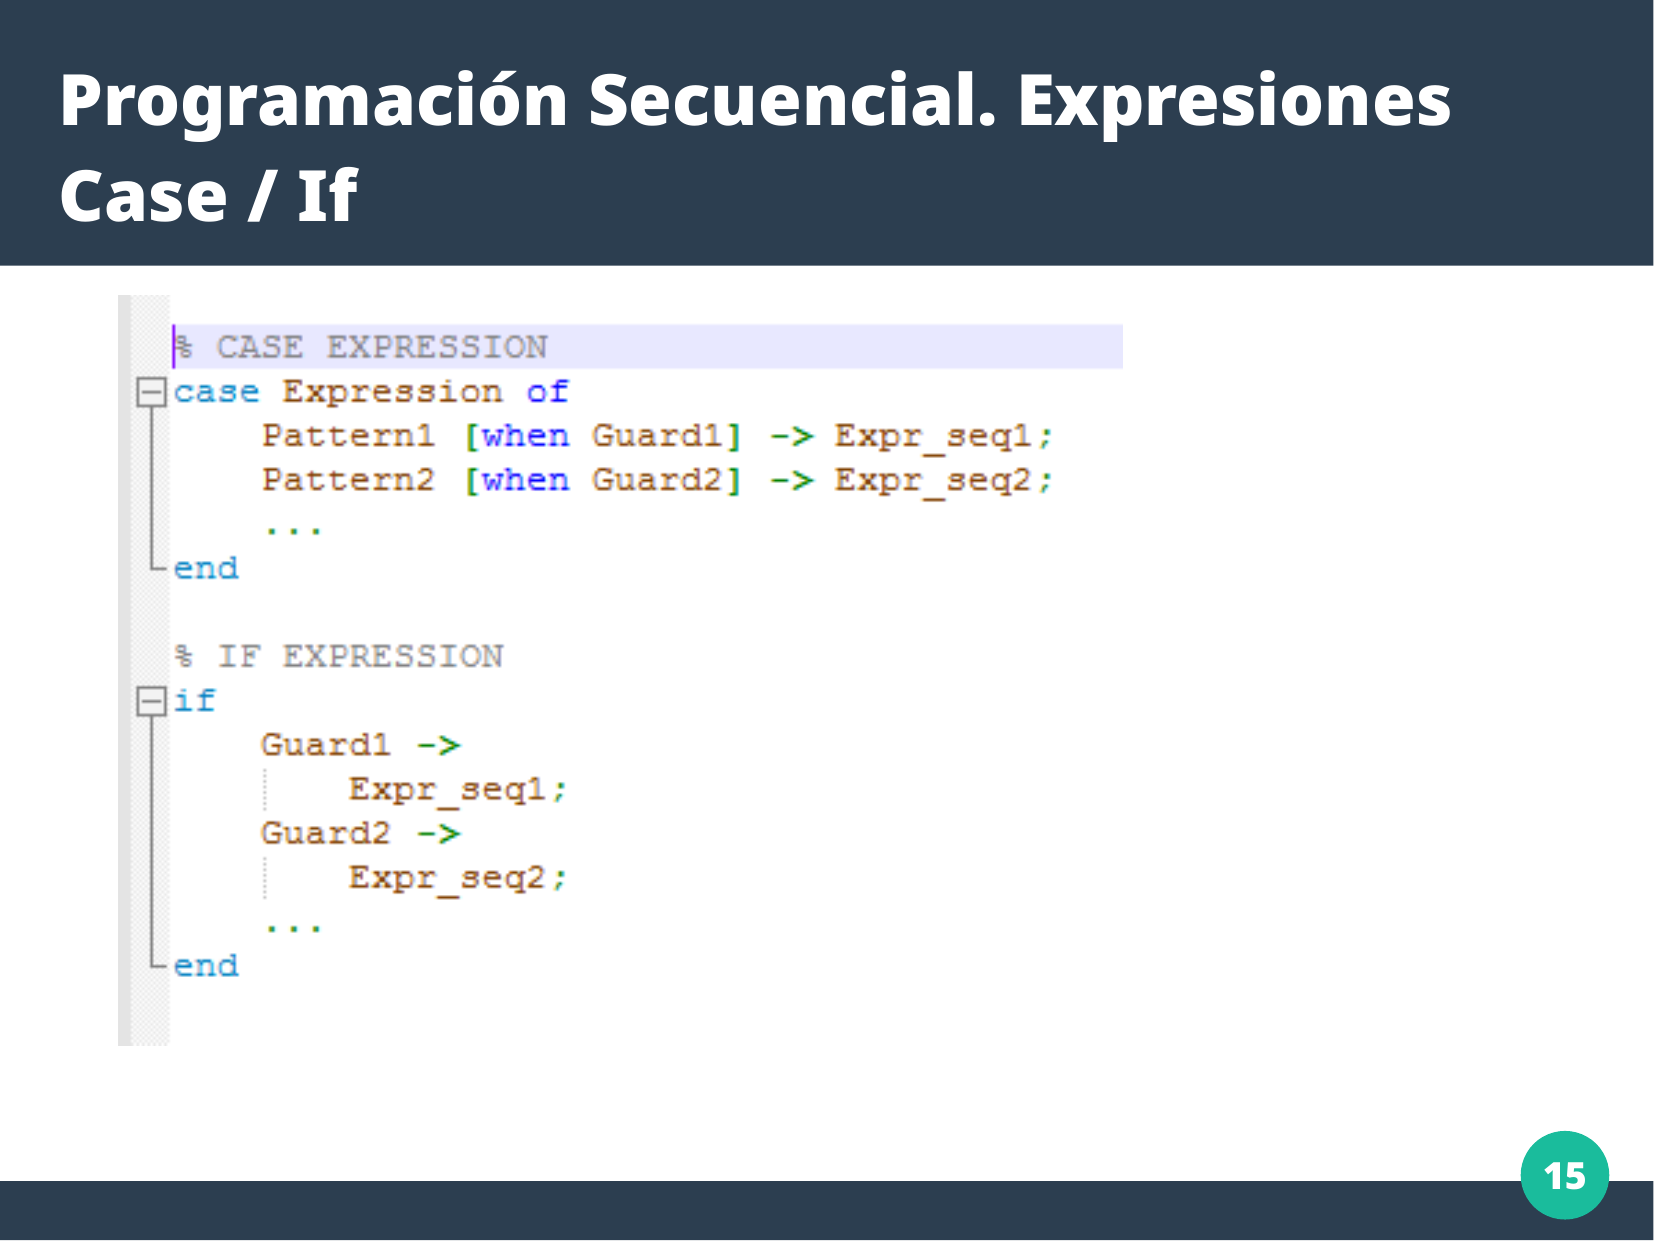

# Programación Secuencial. Expresiones Case / If
15